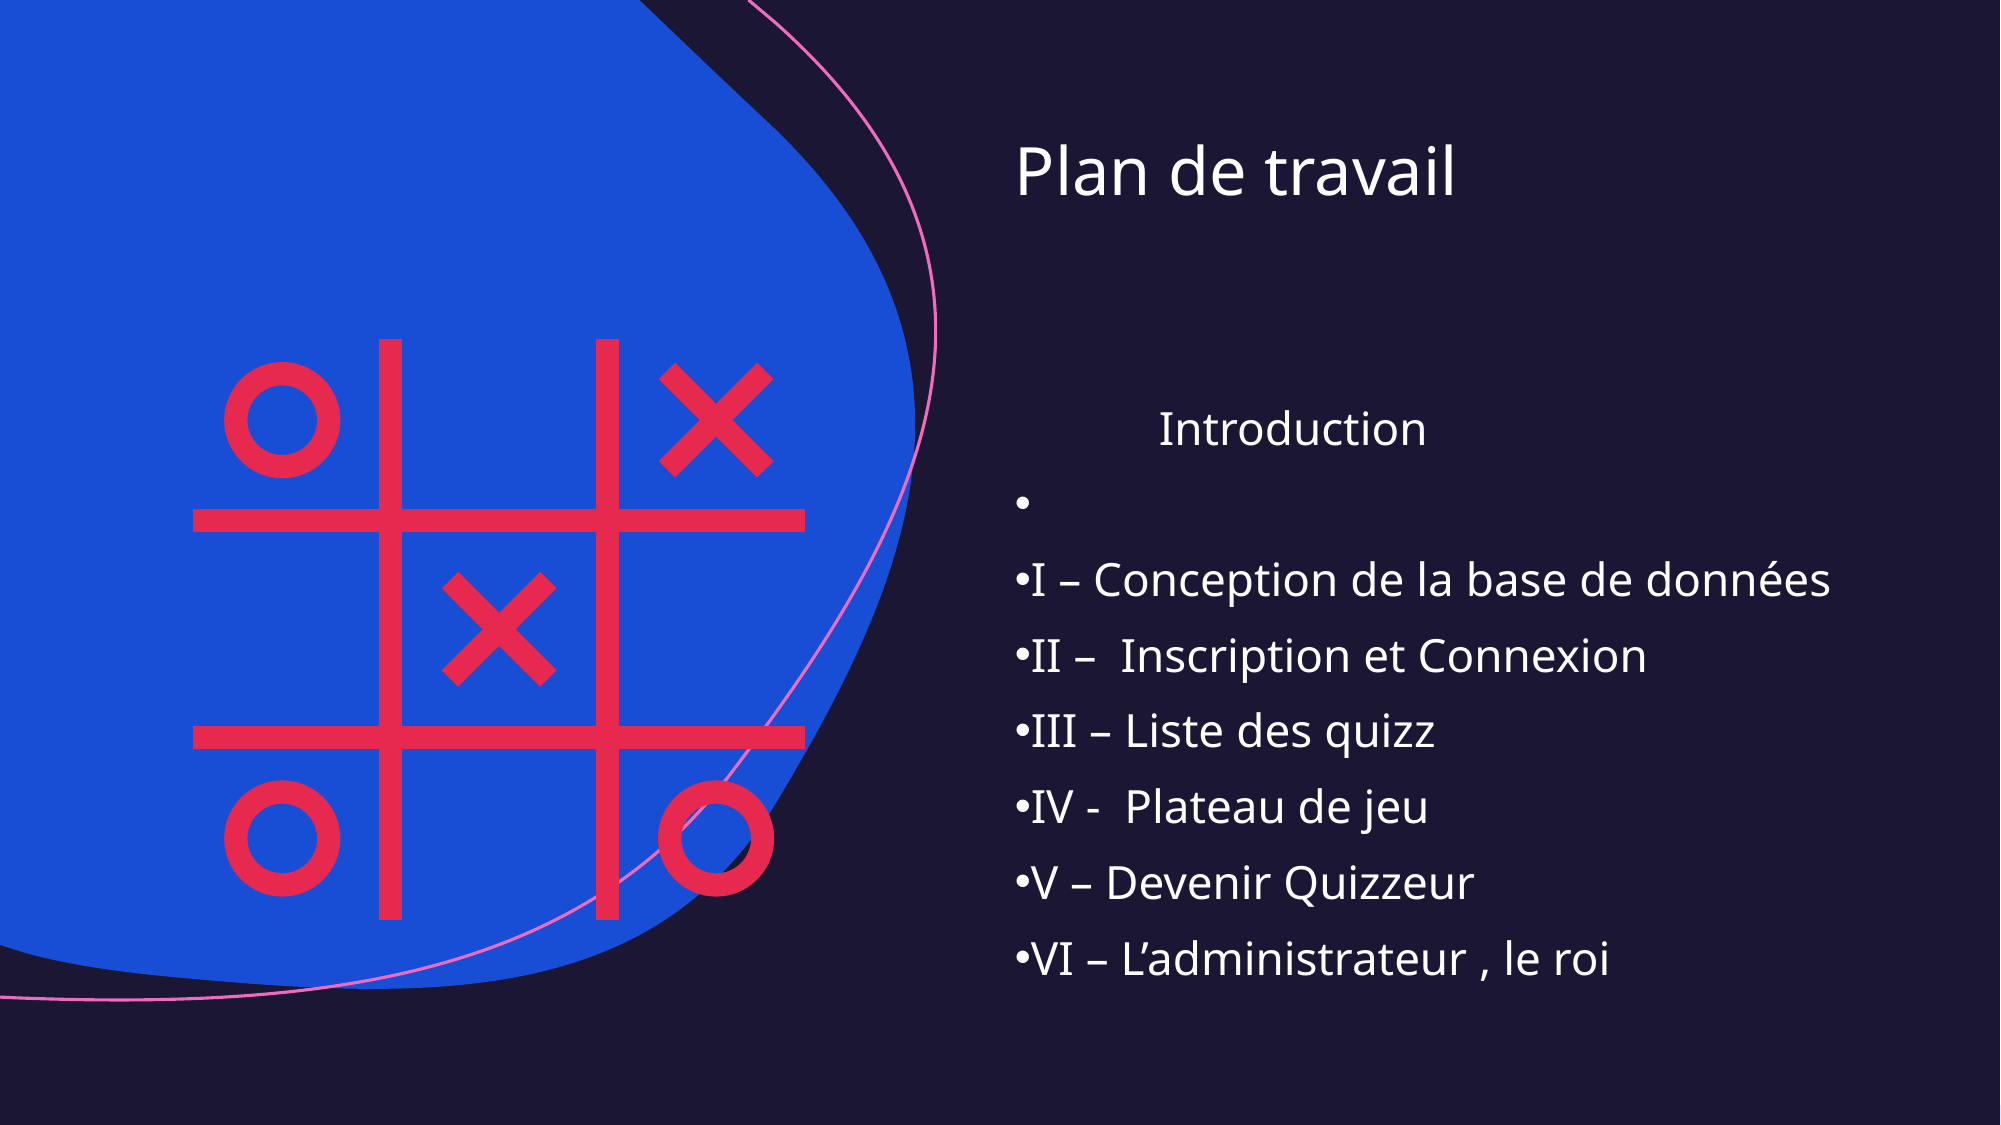

# Plan de travail
 Introduction
I – Conception de la base de données
II – Inscription et Connexion
III – Liste des quizz
IV - Plateau de jeu
V – Devenir Quizzeur
VI – L’administrateur , le roi